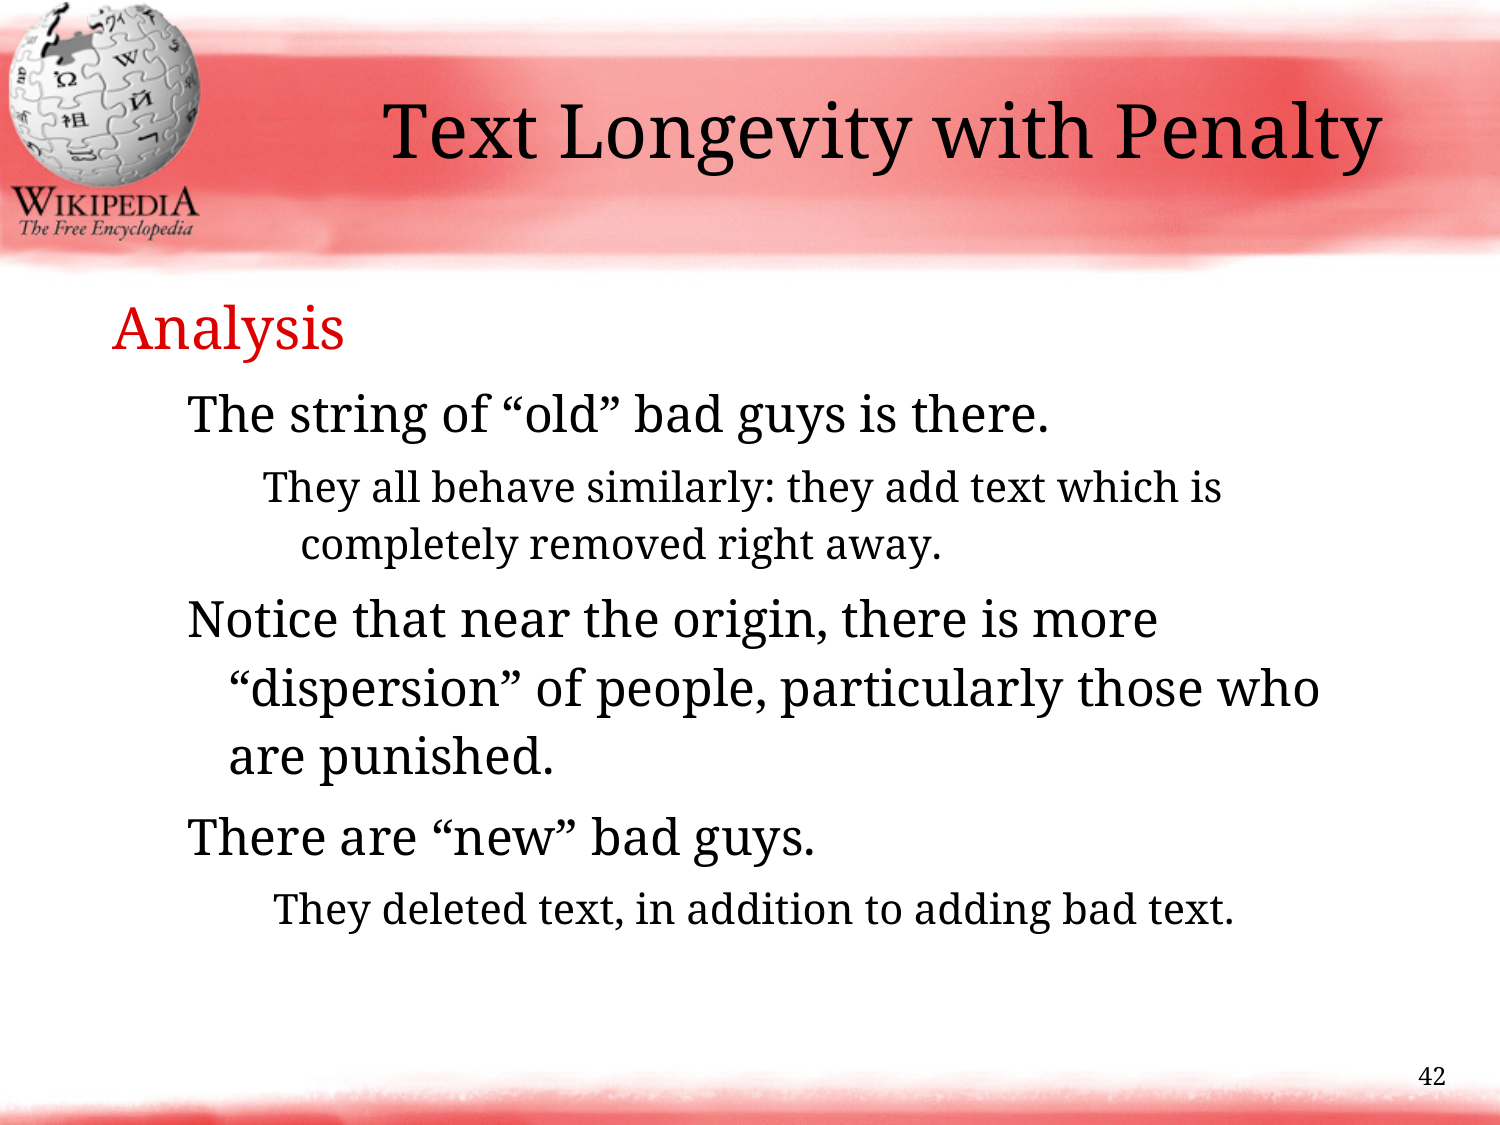

# Text Longevity with Penalty
Analysis
The string of “old” bad guys is there.
They all behave similarly: they add text which is completely removed right away.
Notice that near the origin, there is more “dispersion” of people, particularly those who are punished.
There are “new” bad guys.
 They deleted text, in addition to adding bad text.
42